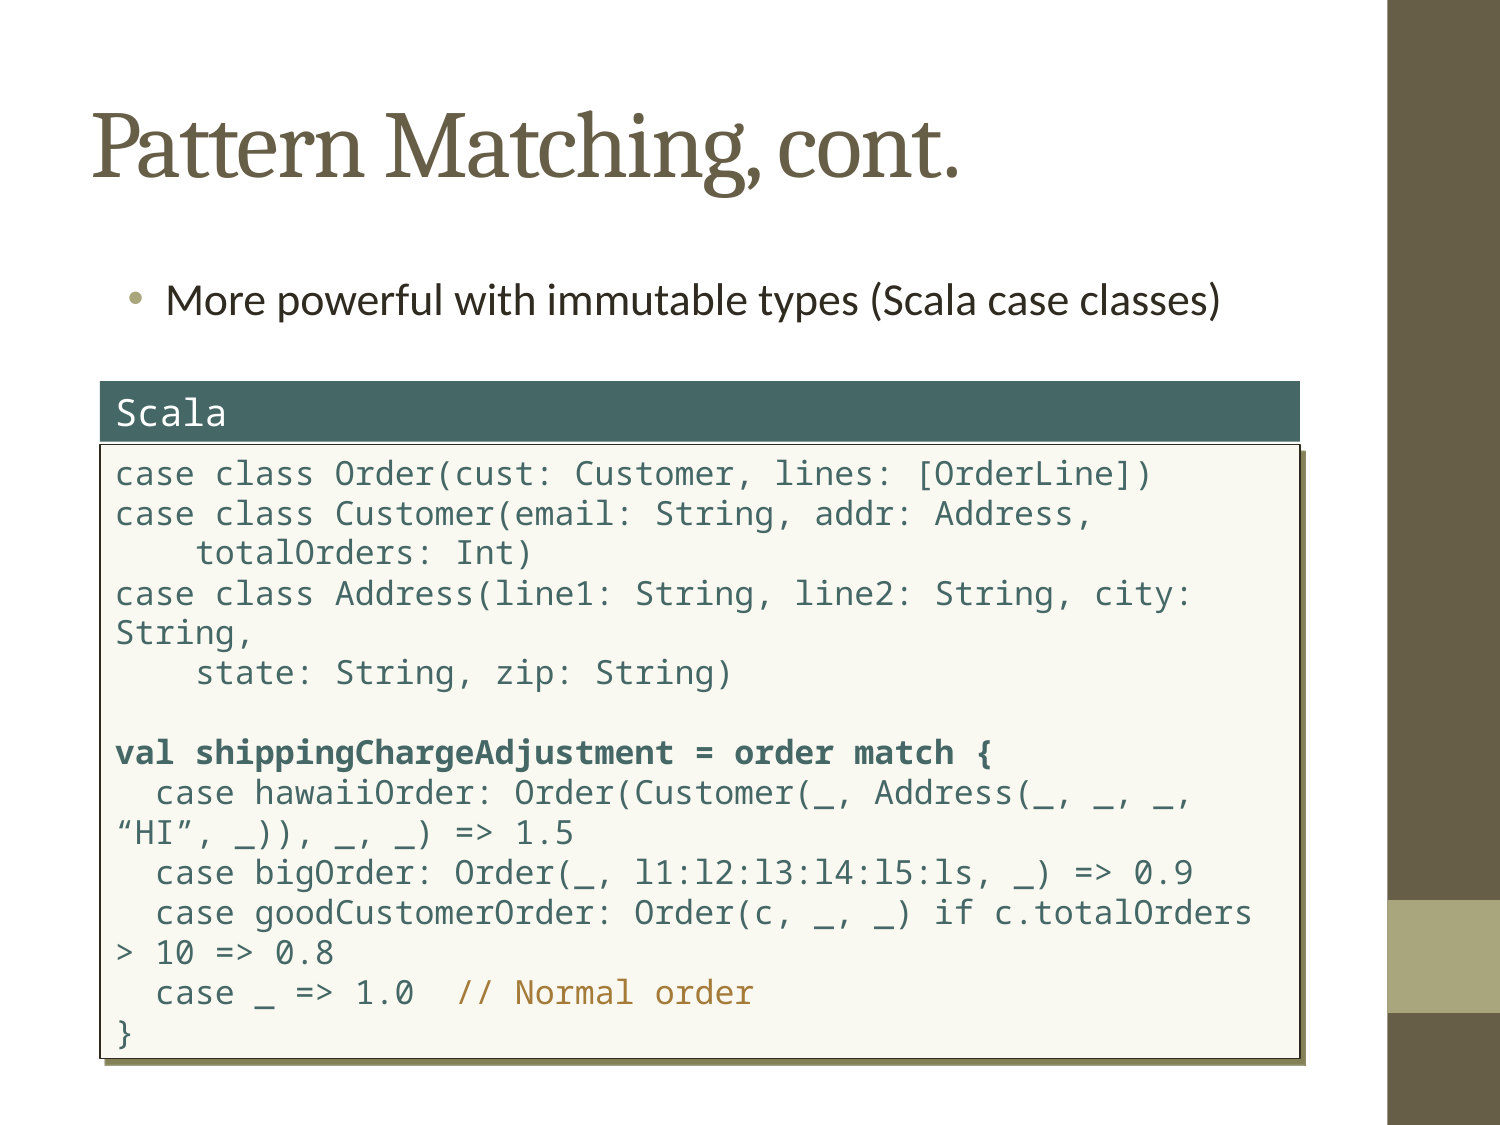

# Pattern Matching, cont.
More powerful with immutable types (Scala case classes)
Scala
case class Order(cust: Customer, lines: [OrderLine])
case class Customer(email: String, addr: Address,
 totalOrders: Int)
case class Address(line1: String, line2: String, city: String,
 state: String, zip: String)
val shippingChargeAdjustment = order match {
 case hawaiiOrder: Order(Customer(_, Address(_, _, _, “HI”, _)), _, _) => 1.5
 case bigOrder: Order(_, l1:l2:l3:l4:l5:ls, _) => 0.9
 case goodCustomerOrder: Order(c, _, _) if c.totalOrders > 10 => 0.8
 case _ => 1.0 // Normal order
}